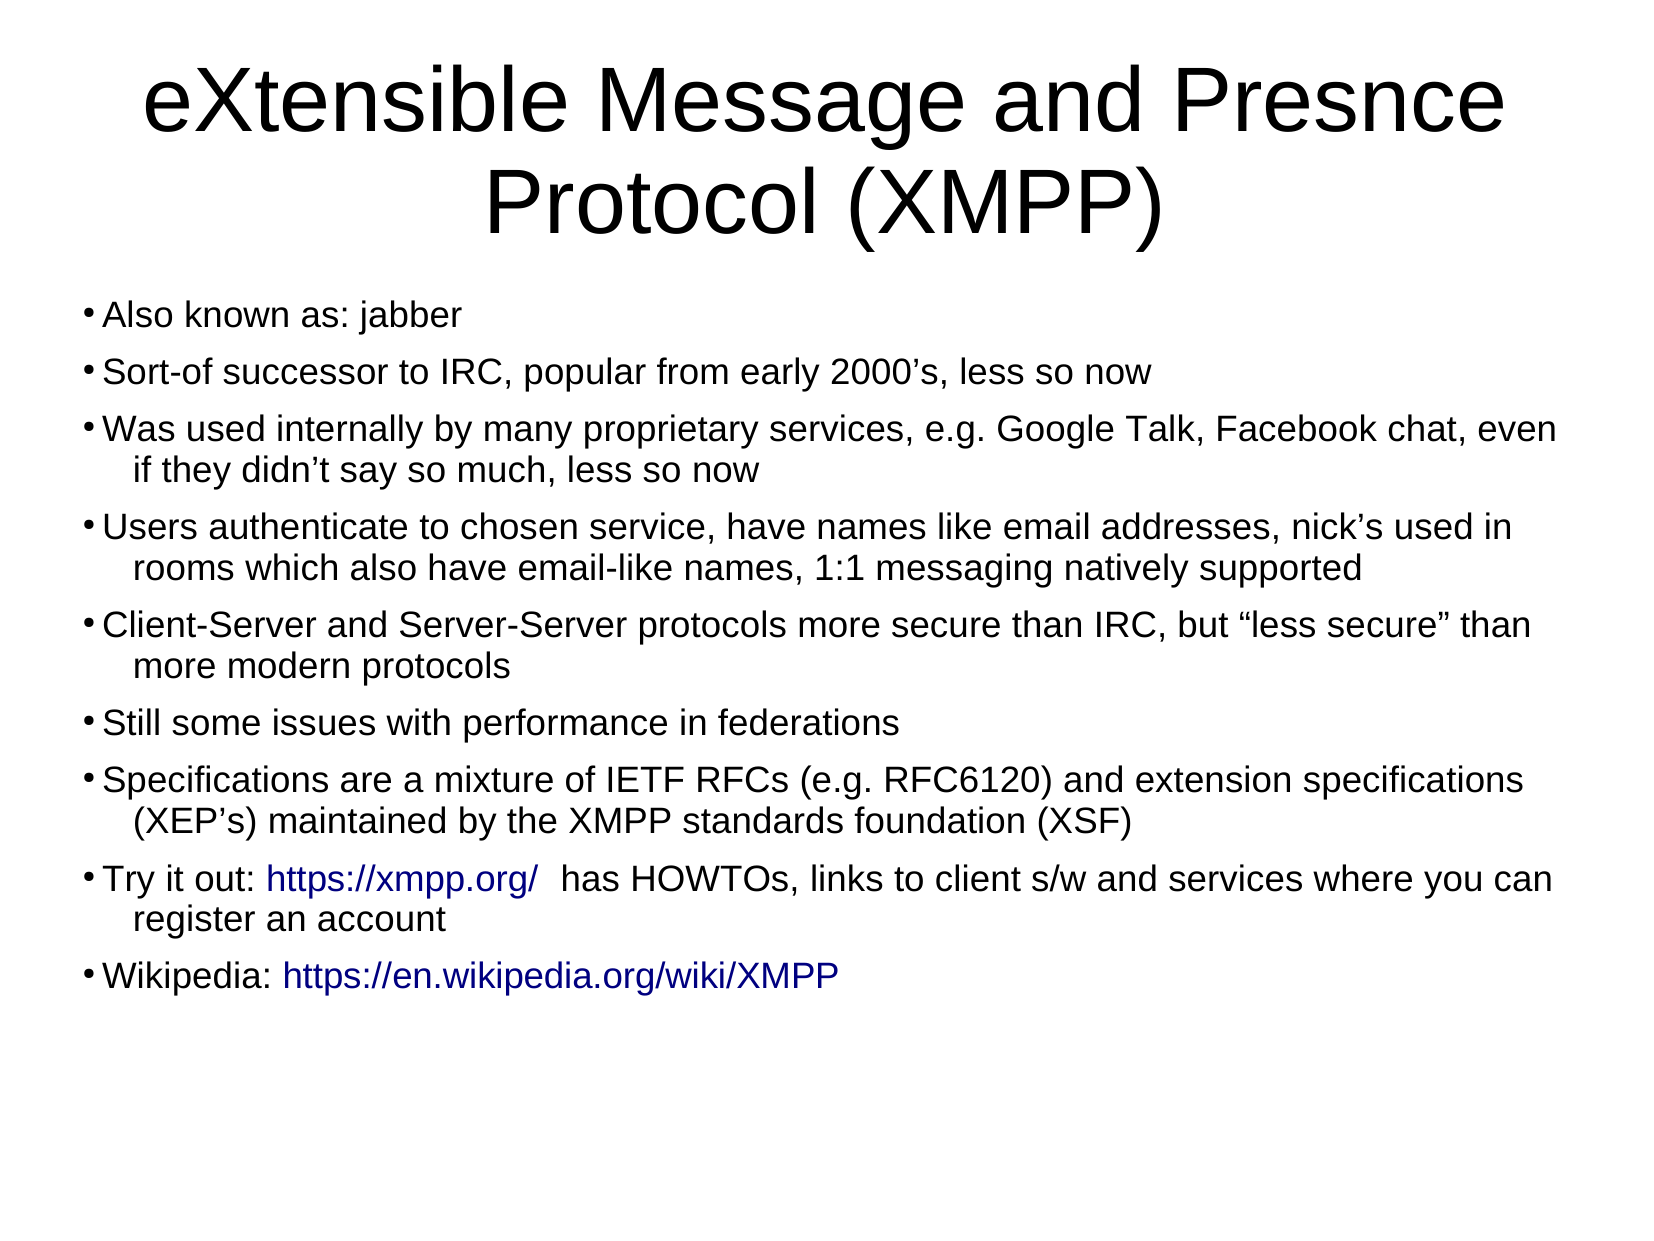

# eXtensible Message and Presnce Protocol (XMPP)
Also known as: jabber
Sort-of successor to IRC, popular from early 2000’s, less so now
Was used internally by many proprietary services, e.g. Google Talk, Facebook chat, even if they didn’t say so much, less so now
Users authenticate to chosen service, have names like email addresses, nick’s used in rooms which also have email-like names, 1:1 messaging natively supported
Client-Server and Server-Server protocols more secure than IRC, but “less secure” than more modern protocols
Still some issues with performance in federations
Specifications are a mixture of IETF RFCs (e.g. RFC6120) and extension specifications (XEP’s) maintained by the XMPP standards foundation (XSF)
Try it out: https://xmpp.org/ has HOWTOs, links to client s/w and services where you can register an account
Wikipedia: https://en.wikipedia.org/wiki/XMPP